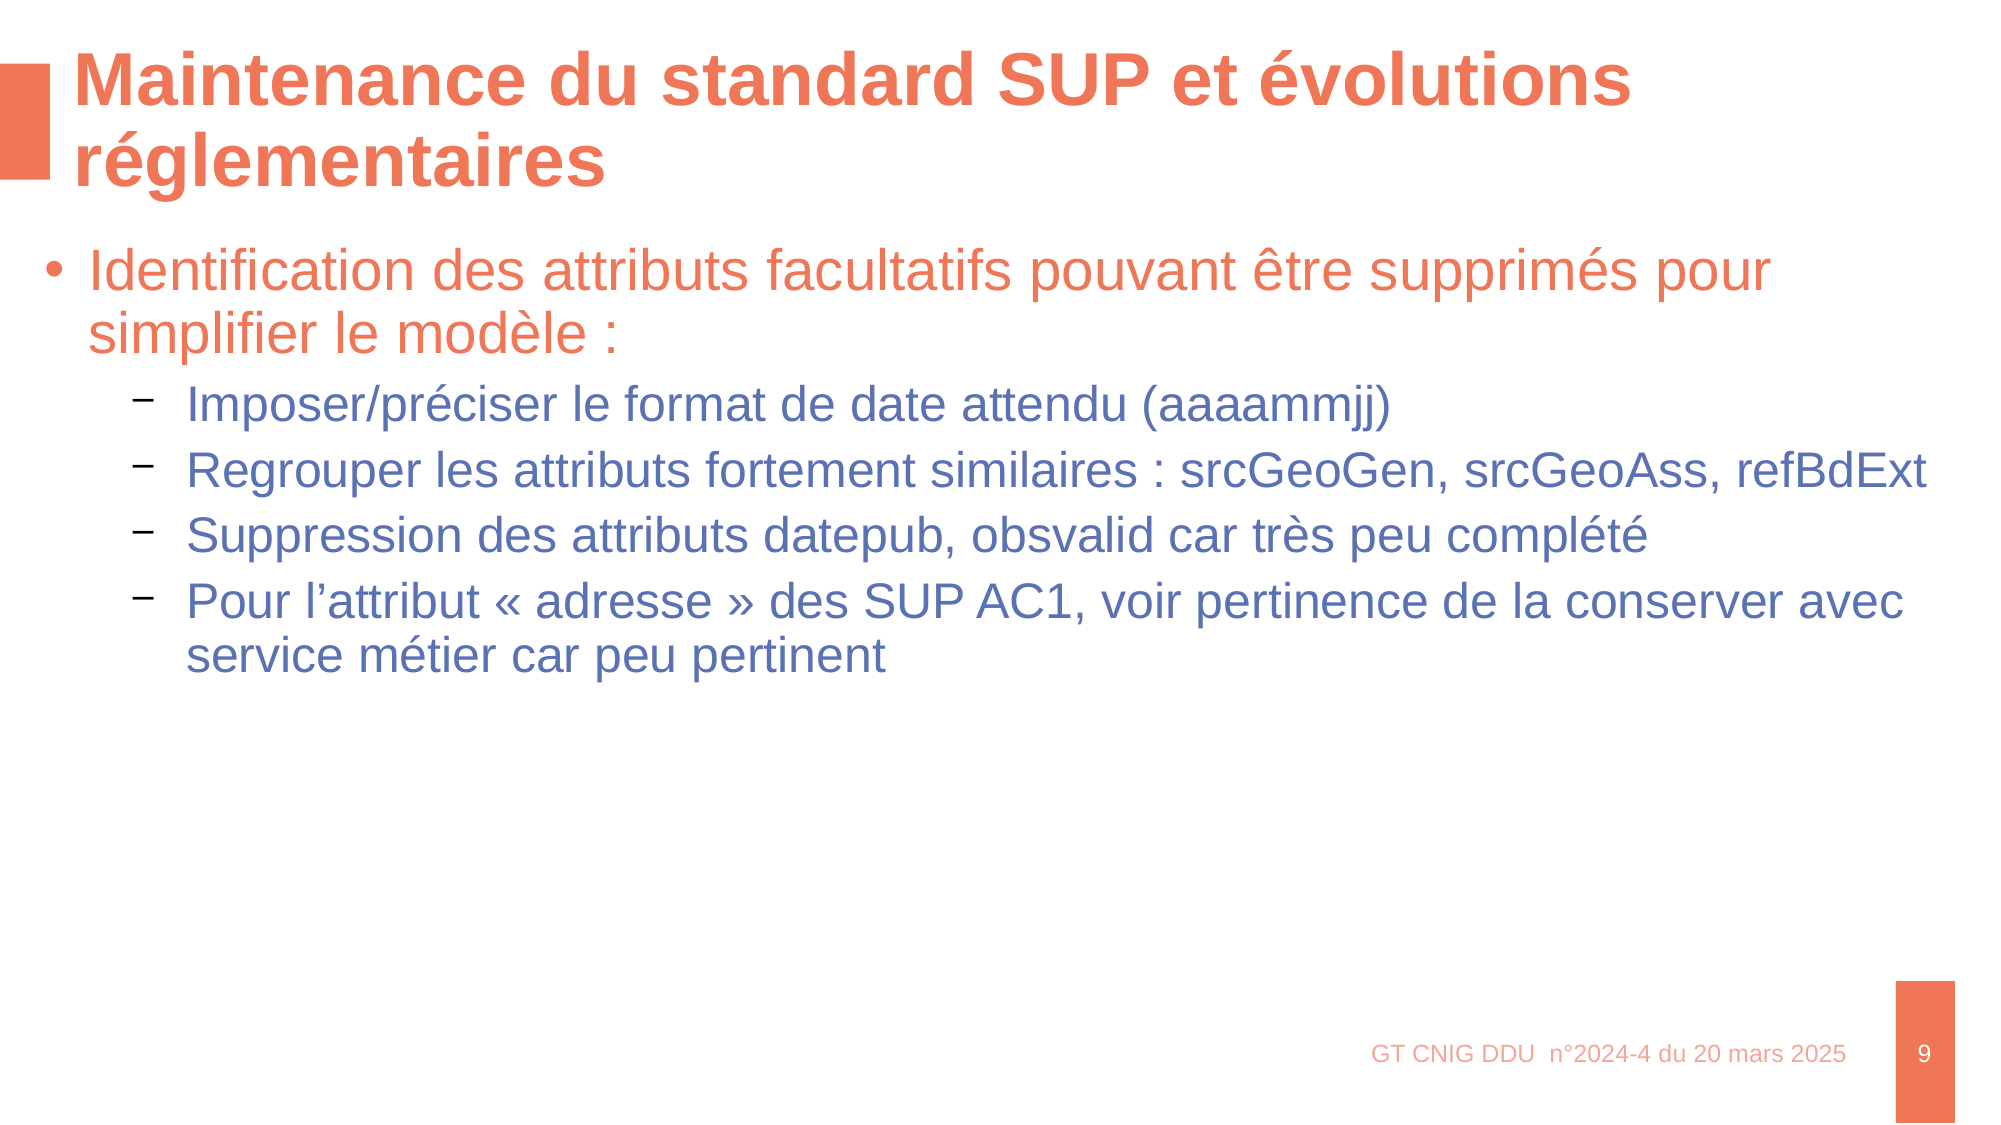

# Maintenance du standard SUP et évolutions réglementaires
Identification des attributs facultatifs pouvant être supprimés pour simplifier le modèle :
Imposer/préciser le format de date attendu (aaaammjj)
Regrouper les attributs fortement similaires : srcGeoGen, srcGeoAss, refBdExt
Suppression des attributs datepub, obsvalid car très peu complété
Pour l’attribut « adresse » des SUP AC1, voir pertinence de la conserver avec service métier car peu pertinent
9
GT CNIG DDU n°2024-4 du 20 mars 2025